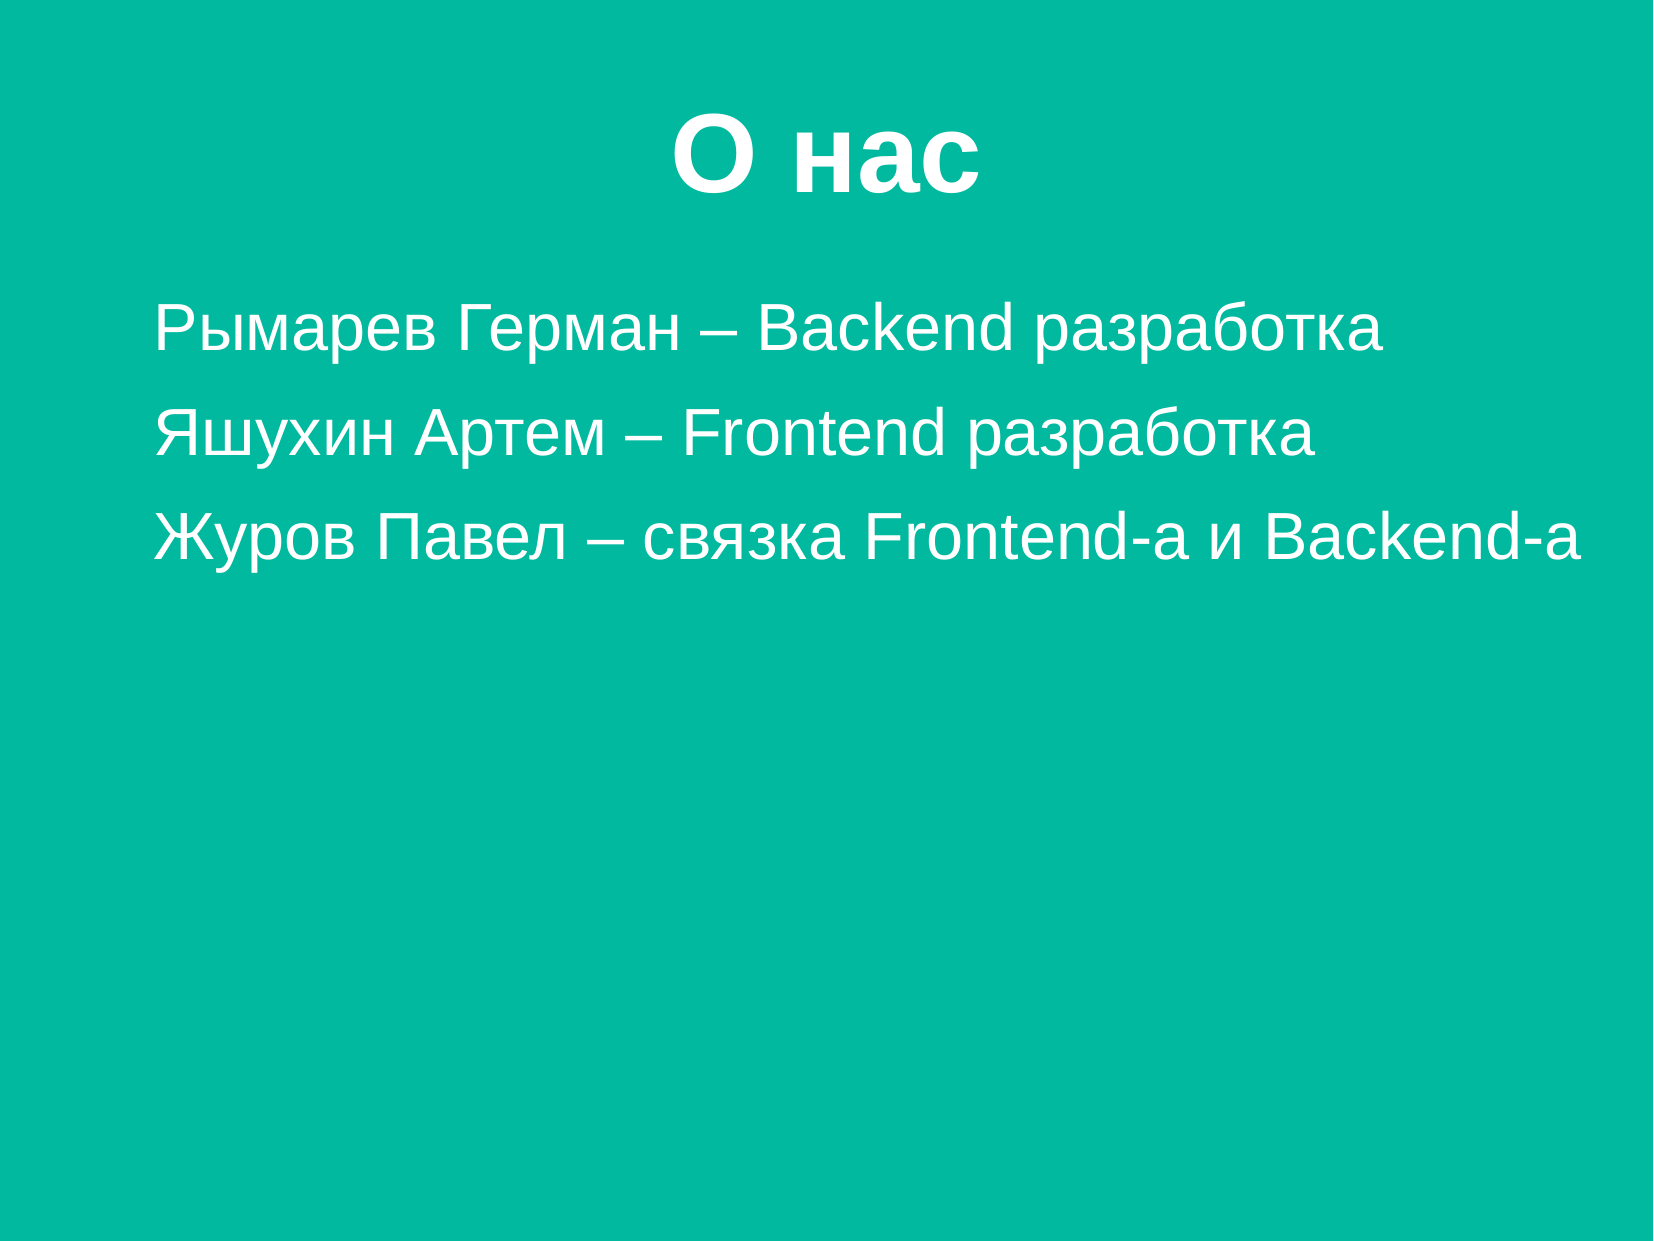

# О нас
Рымарев Герман – Backend разработка
Яшухин Артем – Frontend разработка
Журов Павел – связка Frontend-а и Backend-а